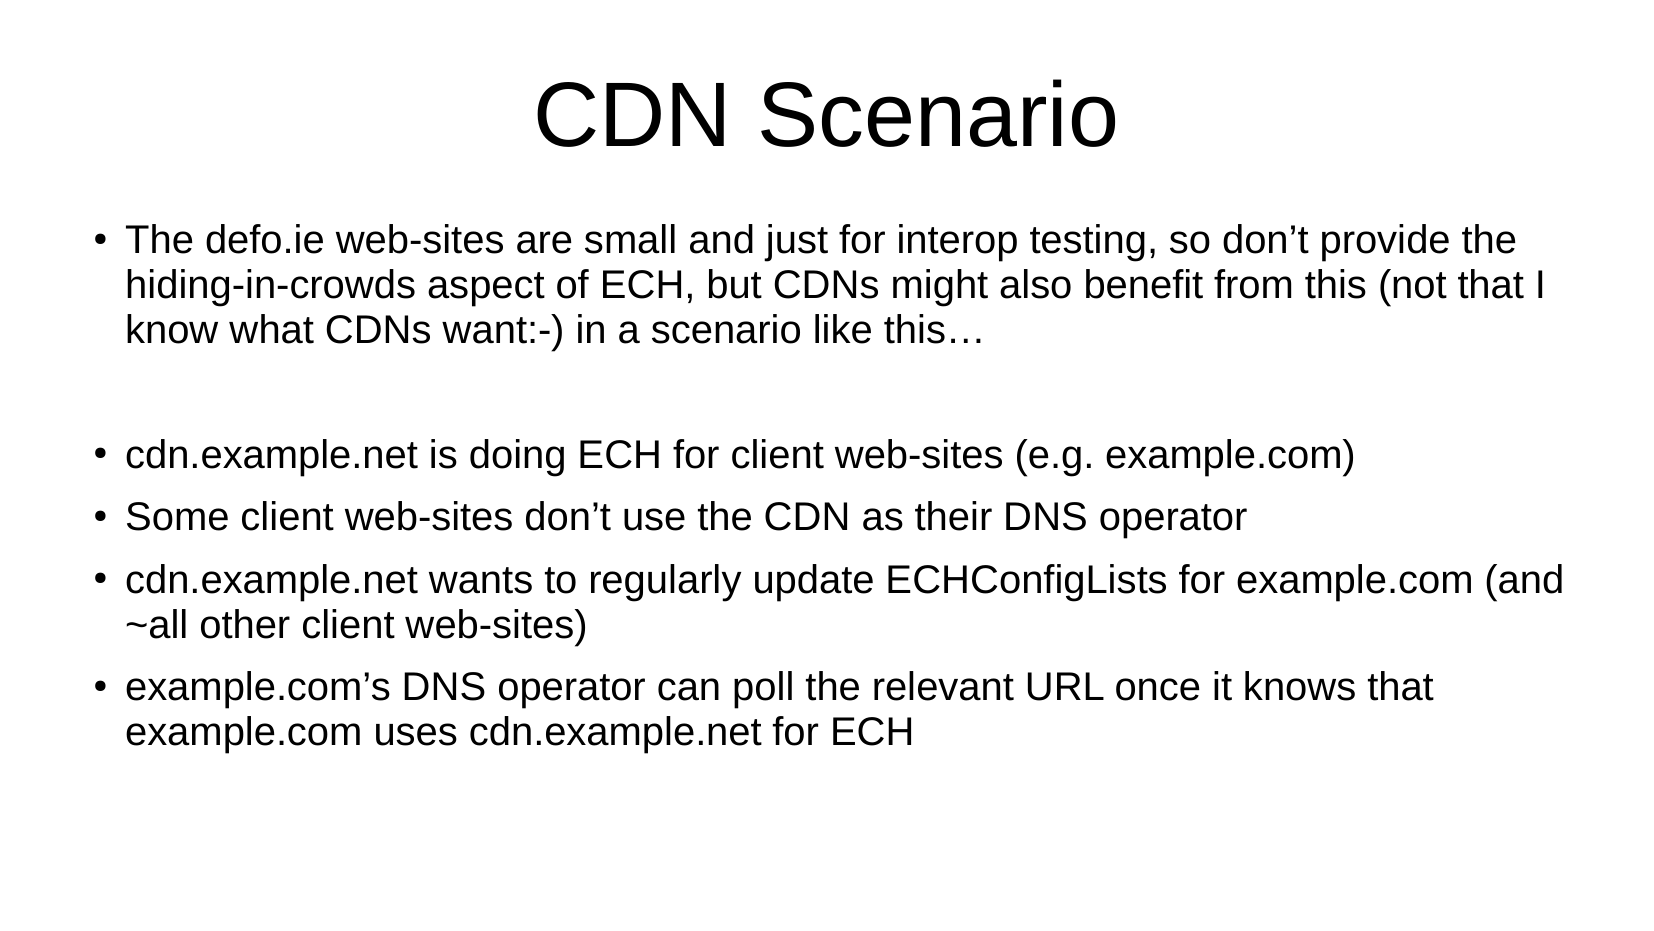

# CDN Scenario
The defo.ie web-sites are small and just for interop testing, so don’t provide the hiding-in-crowds aspect of ECH, but CDNs might also benefit from this (not that I know what CDNs want:-) in a scenario like this…
cdn.example.net is doing ECH for client web-sites (e.g. example.com)
Some client web-sites don’t use the CDN as their DNS operator
cdn.example.net wants to regularly update ECHConfigLists for example.com (and ~all other client web-sites)
example.com’s DNS operator can poll the relevant URL once it knows that example.com uses cdn.example.net for ECH